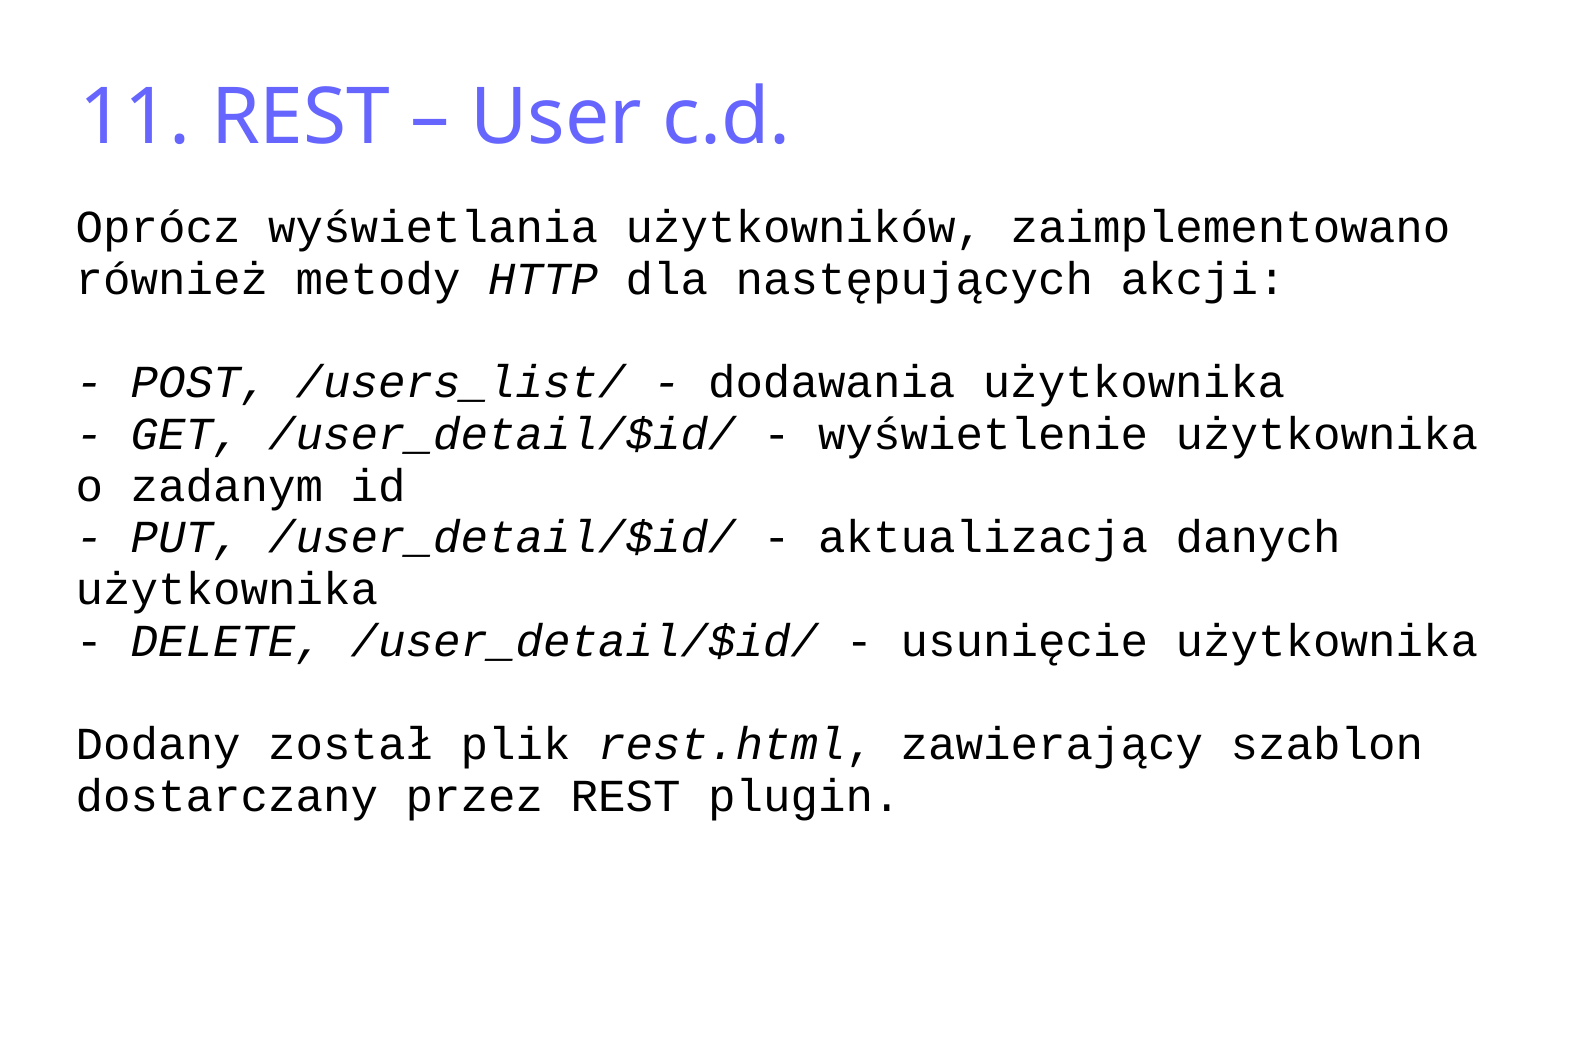

# 11. REST – User c.d.
Oprócz wyświetlania użytkowników, zaimplementowano również metody HTTP dla następujących akcji:
- POST, /users_list/ - dodawania użytkownika
- GET, /user_detail/$id/ - wyświetlenie użytkownika o zadanym id
- PUT, /user_detail/$id/ - aktualizacja danych użytkownika
- DELETE, /user_detail/$id​​/ - usunięcie użytkownika
Dodany został plik rest.html, zawierający szablon dostarczany przez REST plugin.